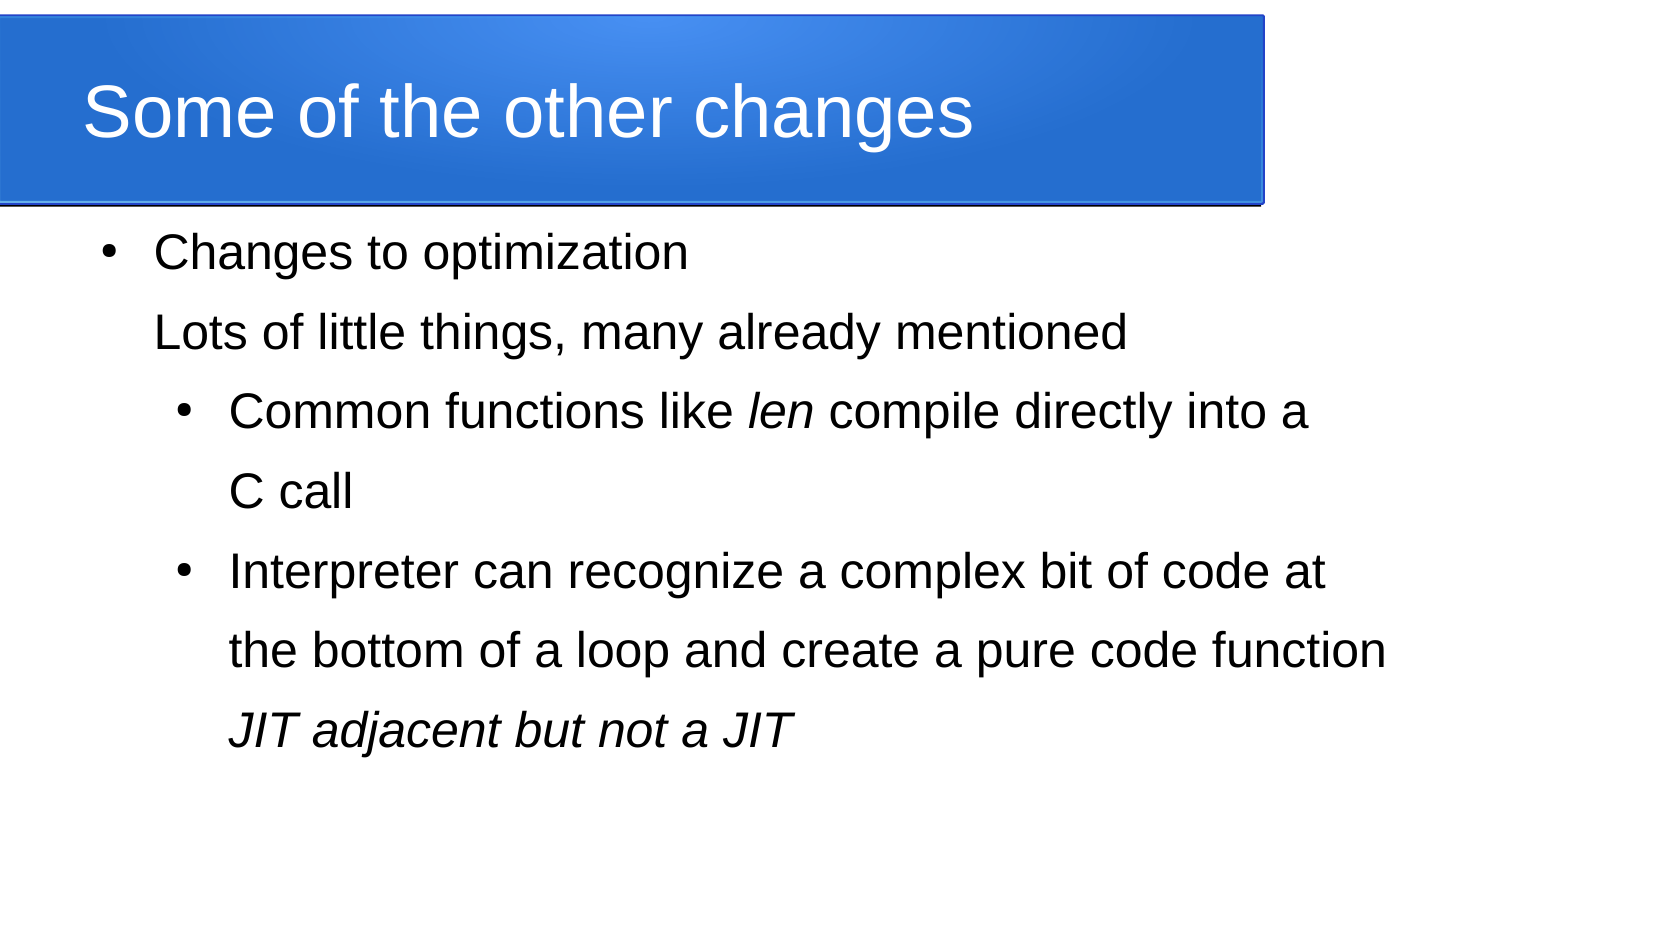

# Some of the other changes
Changes to optimization
Lots of little things, many already mentioned
Common functions like len compile directly into a
C call
Interpreter can recognize a complex bit of code at
the bottom of a loop and create a pure code function
JIT adjacent but not a JIT